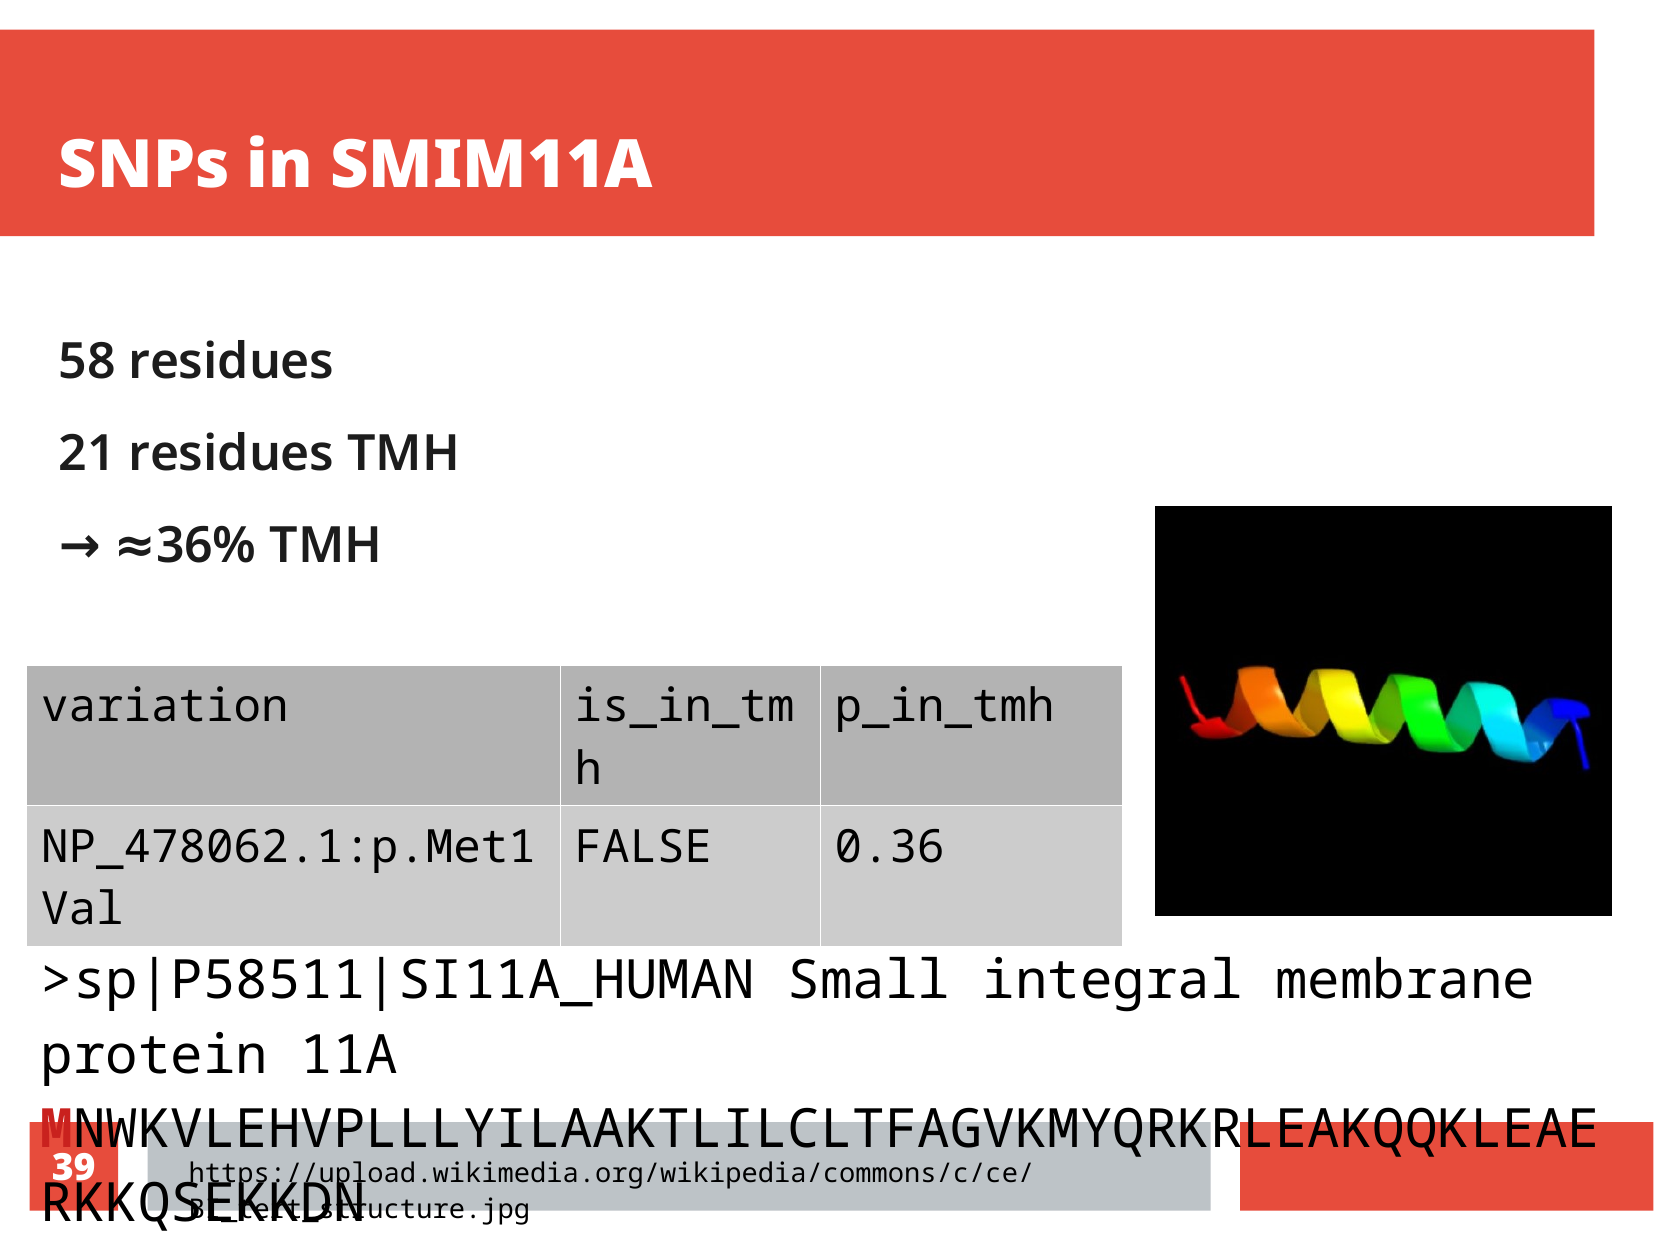

# SNPs in SMIM11A
58 residues
21 residues TMH
→ ≈36% TMH
| variation | is\_in\_tmh | p\_in\_tmh |
| --- | --- | --- |
| NP\_478062.1:p.Met1Val | FALSE | 0.36 |
>sp|P58511|SI11A_HUMAN Small integral membrane protein 11A
MNWKVLEHVPLLLYILAAKTLILCLTFAGVKMYQRKRLEAKQQKLEAERKKQSEKKDN
oooooooooMMMMMMMMMMMMMMMMMMMMMMMiiiiiiiiiiiiiiiiiiiiiiiiii
39
https://upload.wikimedia.org/wikipedia/commons/c/ce/BI_tert_structure.jpg